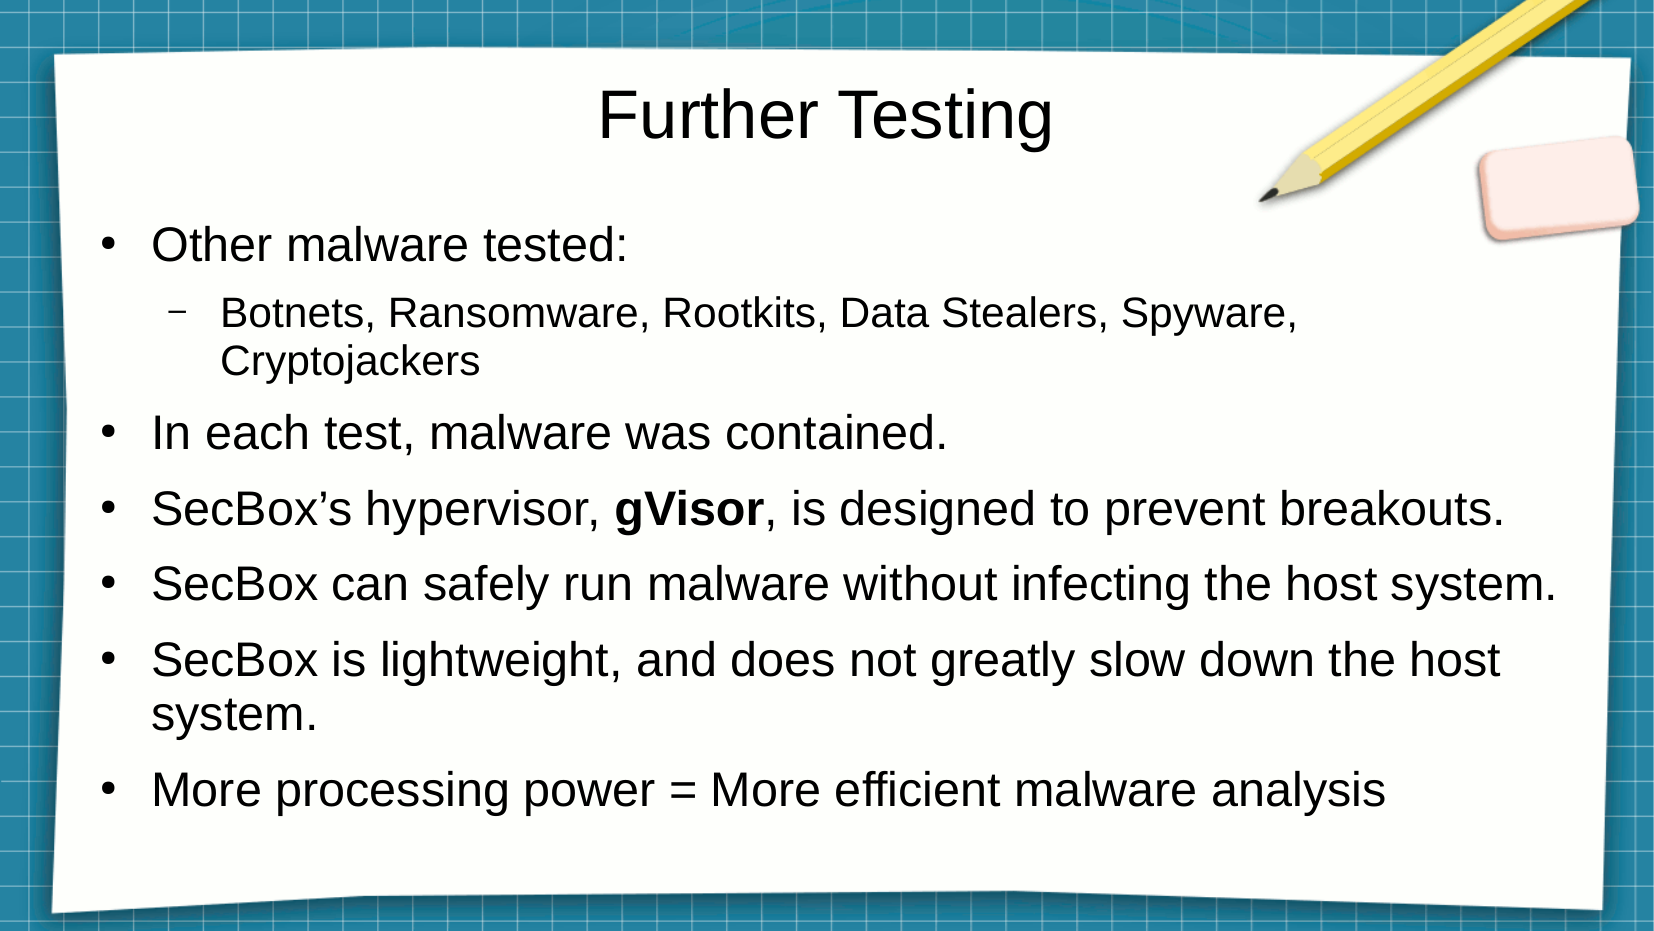

# Further Testing
Other malware tested:
Botnets, Ransomware, Rootkits, Data Stealers, Spyware, Cryptojackers
In each test, malware was contained.
SecBox’s hypervisor, gVisor, is designed to prevent breakouts.
SecBox can safely run malware without infecting the host system.
SecBox is lightweight, and does not greatly slow down the host system.
More processing power = More efficient malware analysis